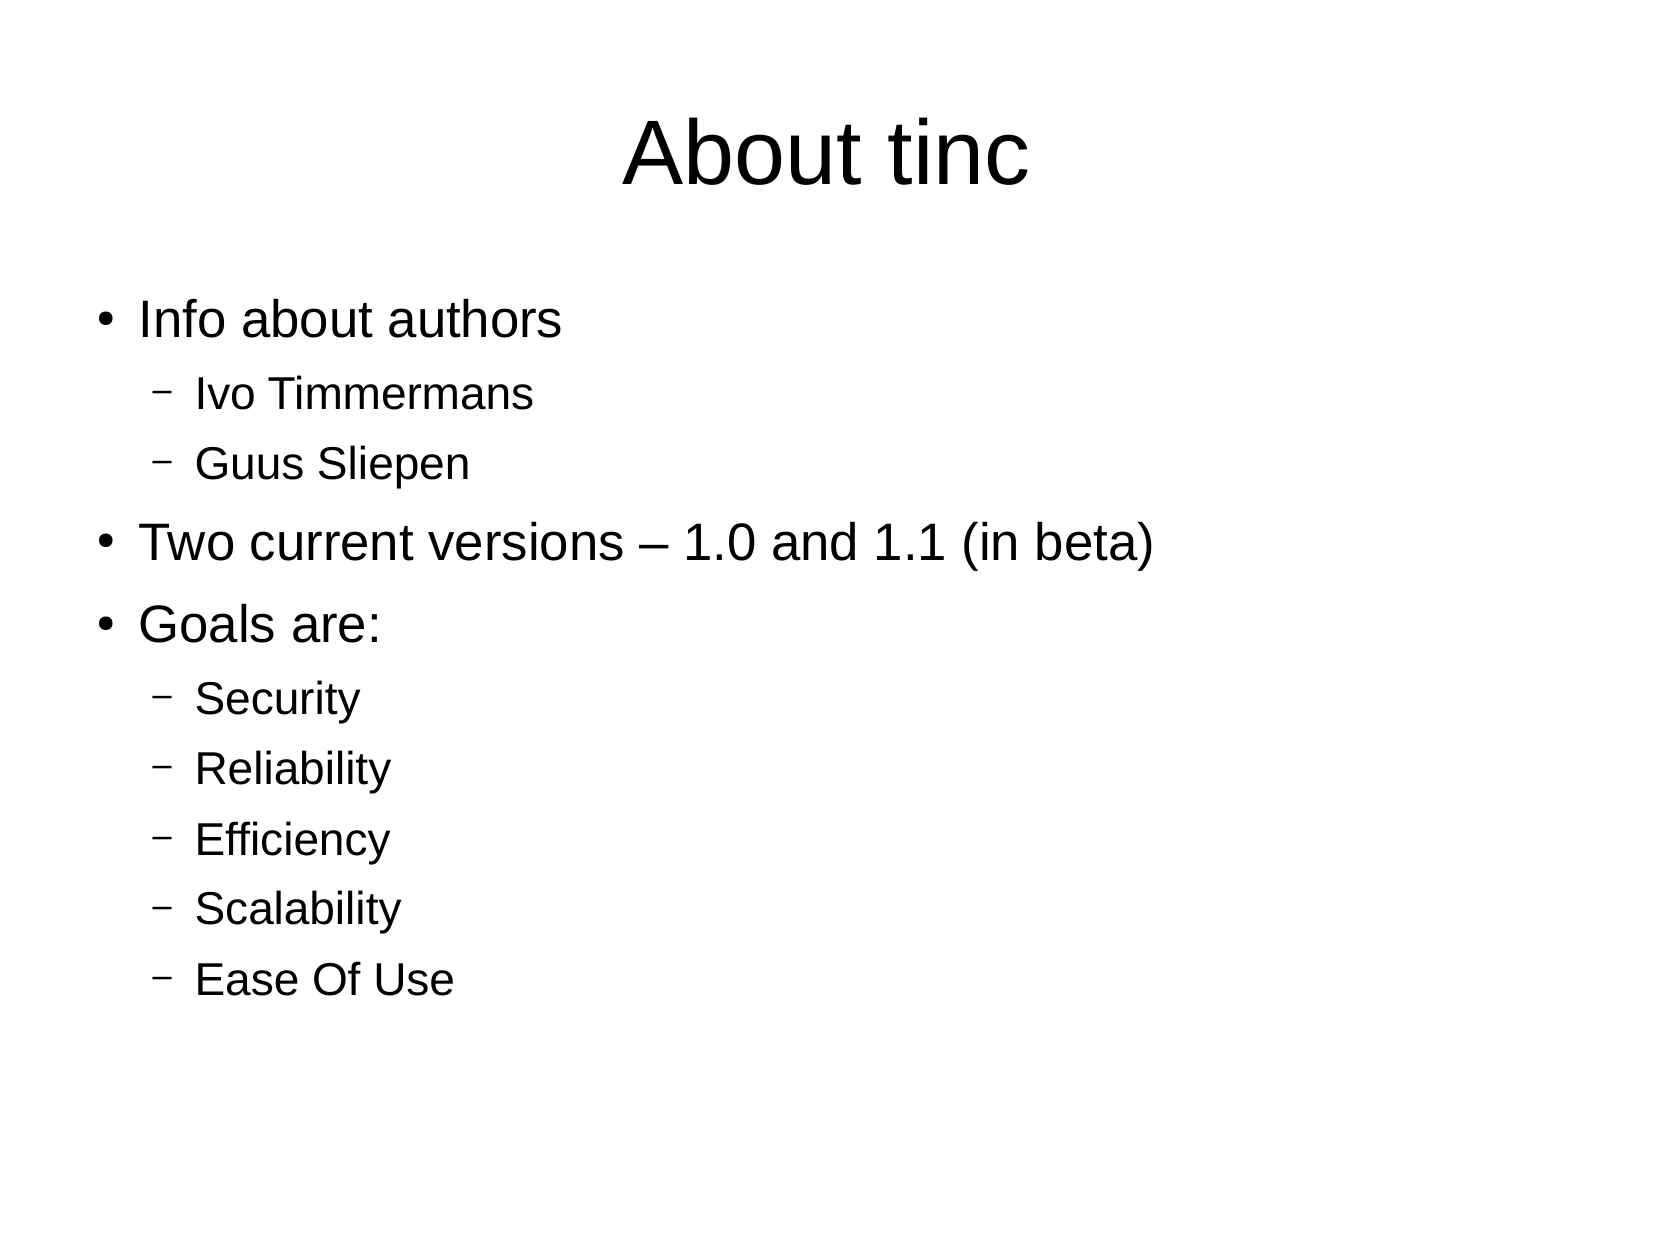

# About tinc
Info about authors
Ivo Timmermans
Guus Sliepen
Two current versions – 1.0 and 1.1 (in beta)
Goals are:
Security
Reliability
Efficiency
Scalability
Ease Of Use